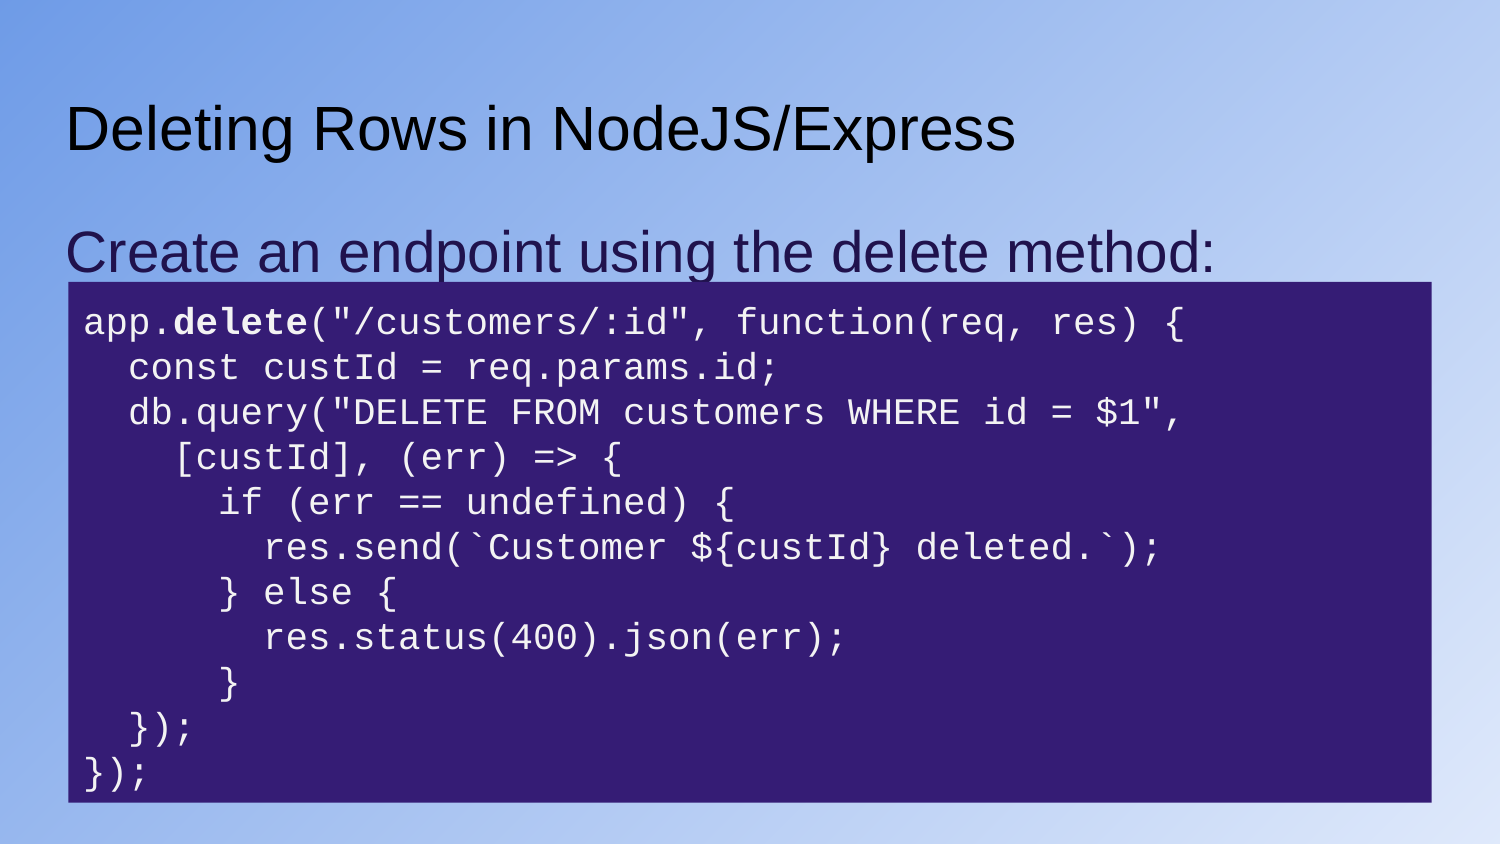

Deleting Rows in NodeJS/Express
Create an endpoint using the delete method:
app.delete("/customers/:id", function(req, res) {
 const custId = req.params.id;
 db.query("DELETE FROM customers WHERE id = $1",
 [custId], (err) => {
 if (err == undefined) {
 res.send(`Customer ${custId} deleted.`);
 } else {
 res.status(400).json(err);
 }
 });
});